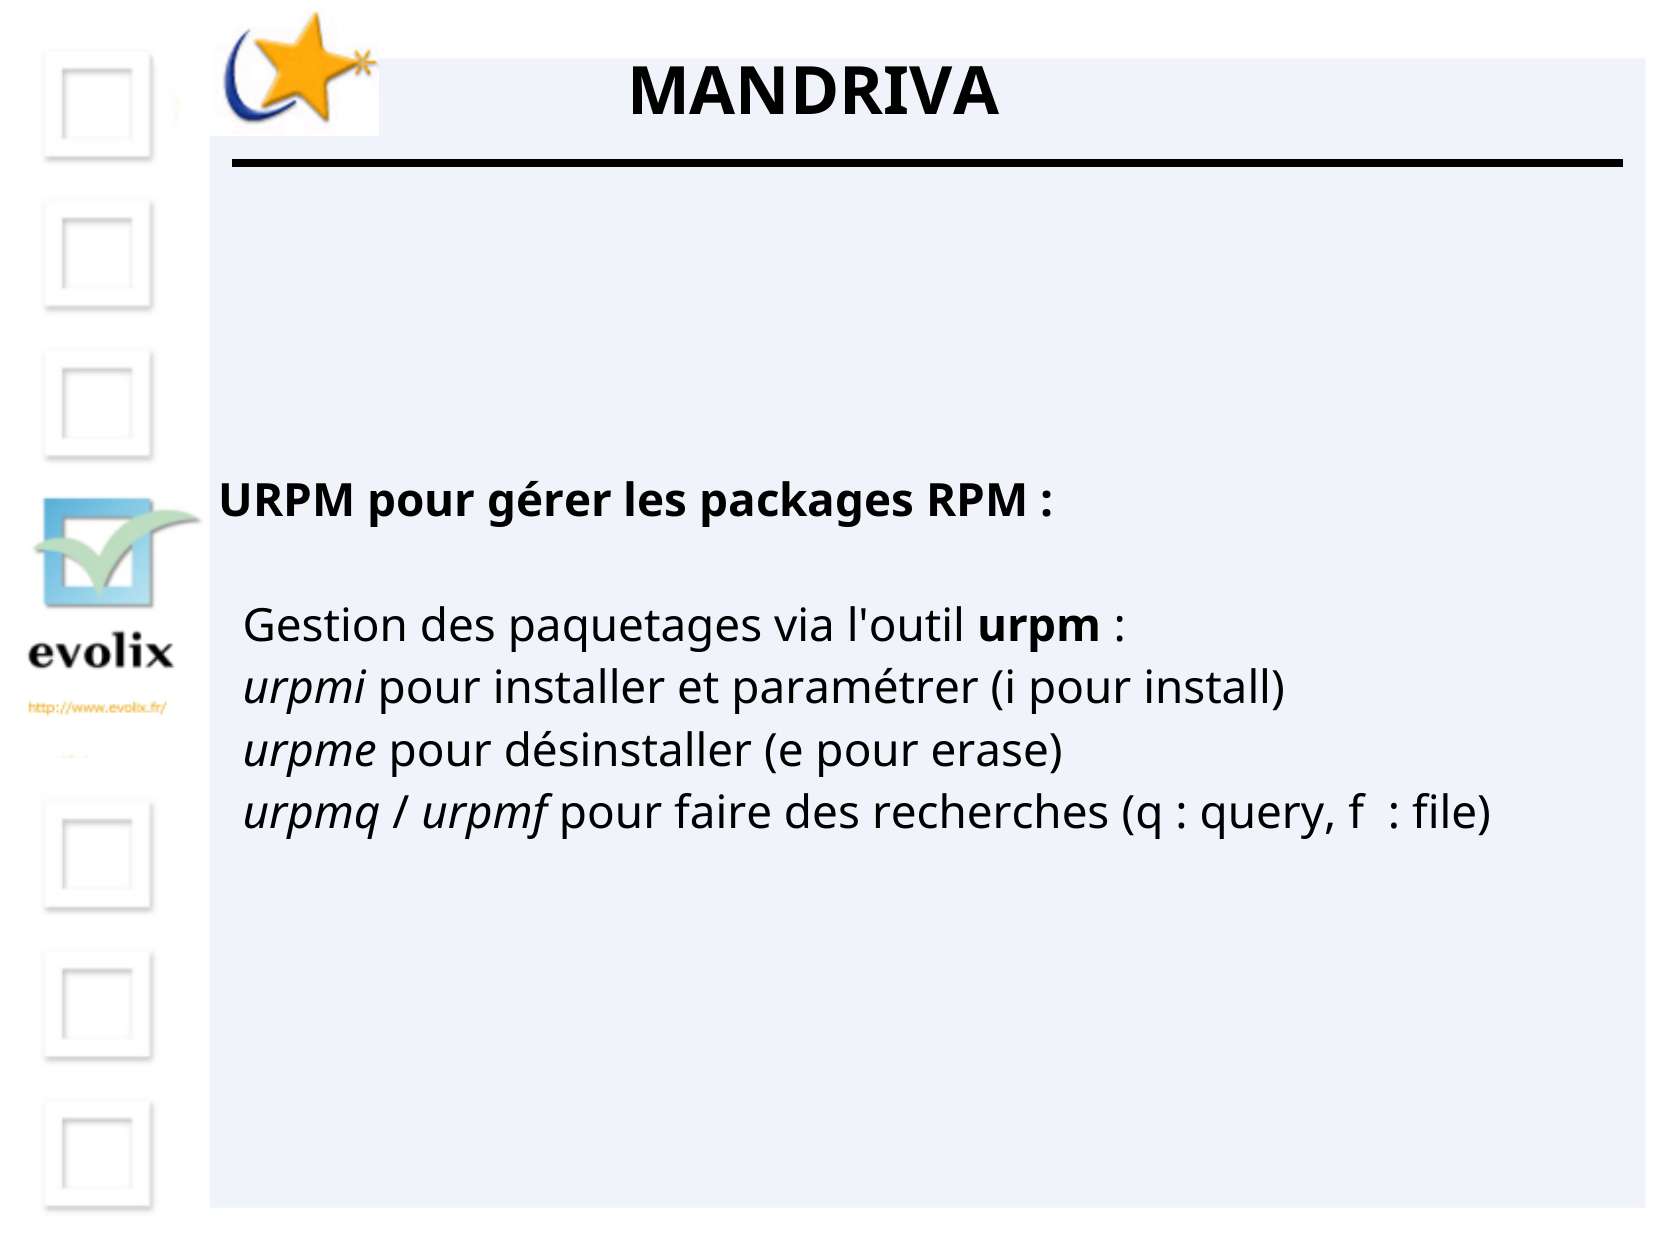

# MANDRIVA
URPM pour gérer les packages RPM :
 Gestion des paquetages via l'outil urpm :
 urpmi pour installer et paramétrer (i pour install)
 urpme pour désinstaller (e pour erase)
 urpmq / urpmf pour faire des recherches (q : query, f : file)